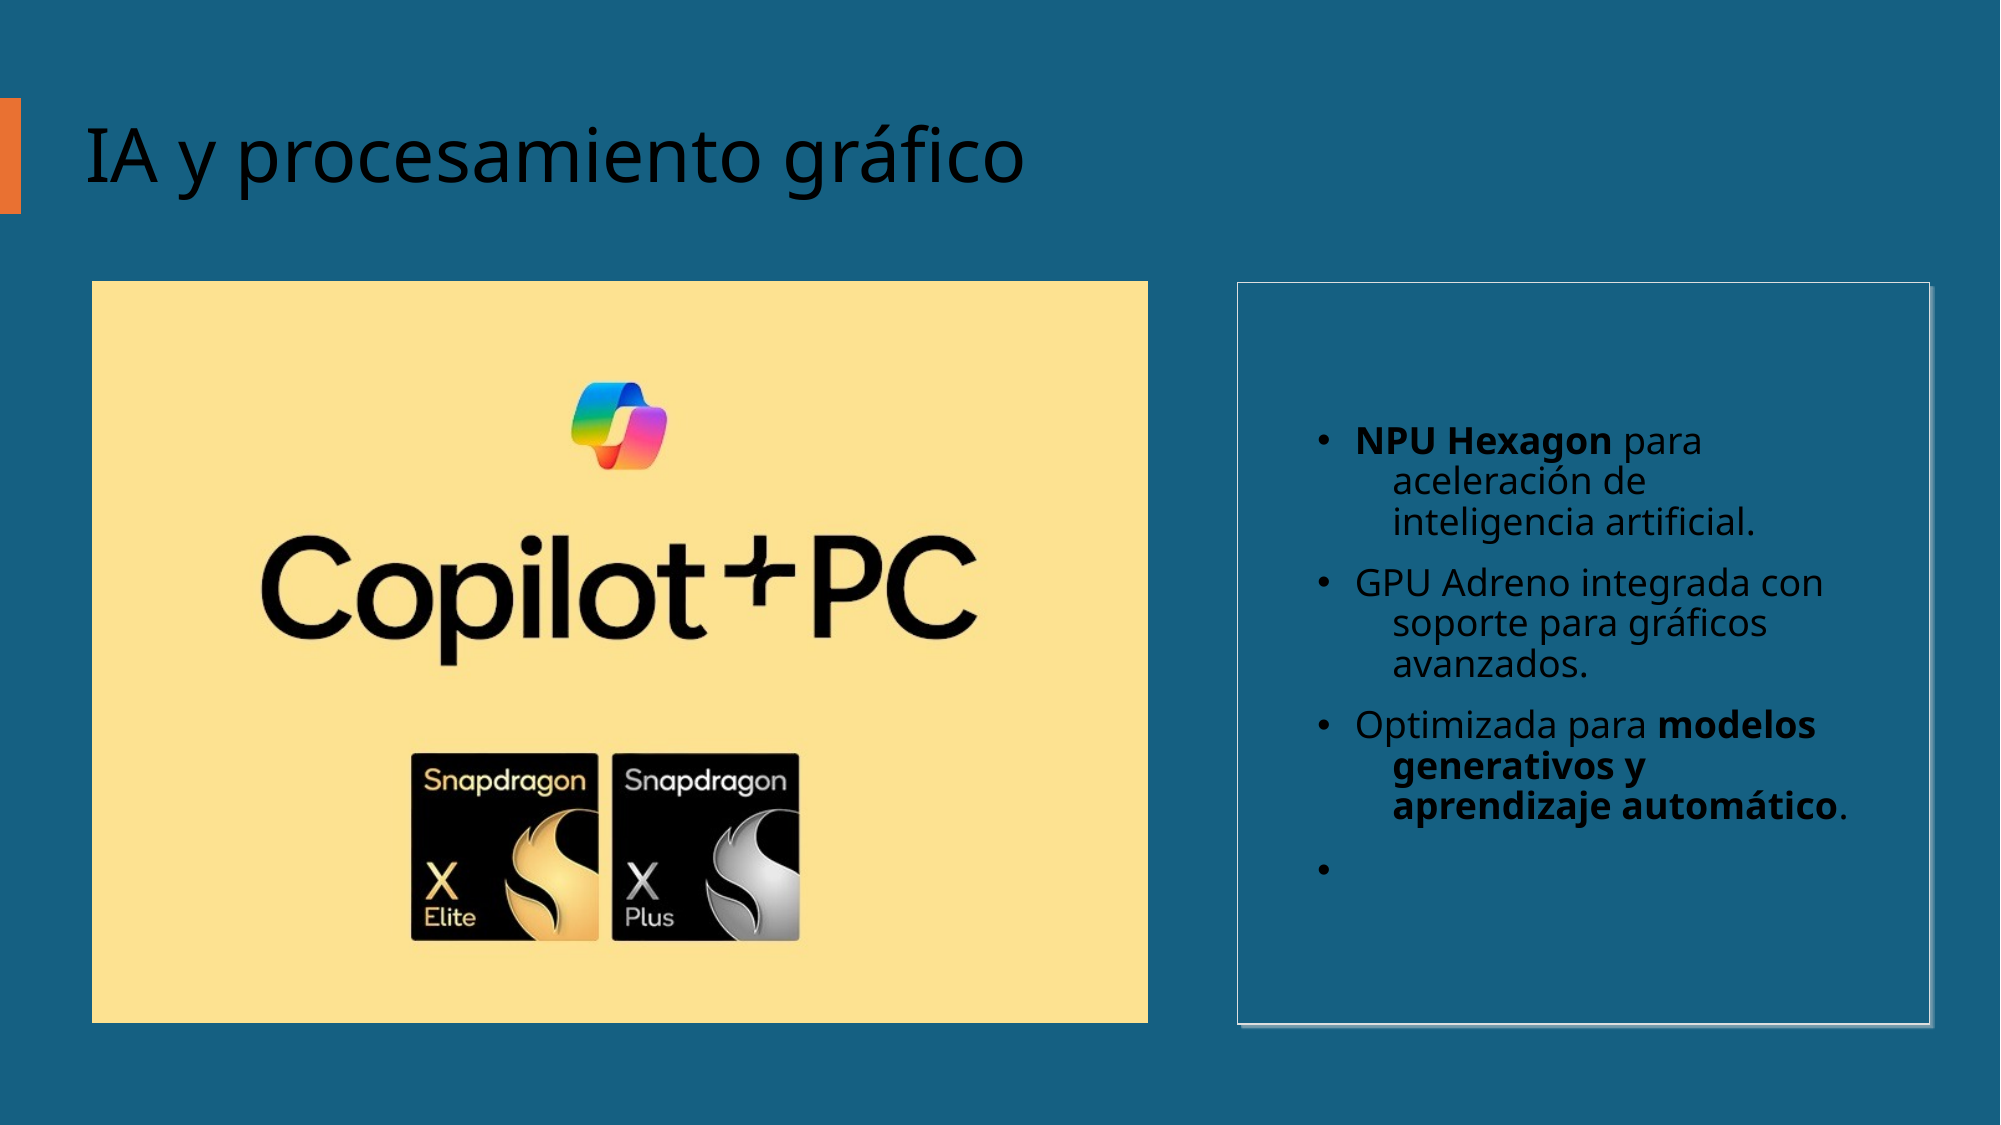

# IA y procesamiento gráfico
NPU Hexagon para aceleración de inteligencia artificial.
GPU Adreno integrada con soporte para gráficos avanzados.
Optimizada para modelos generativos y aprendizaje automático.